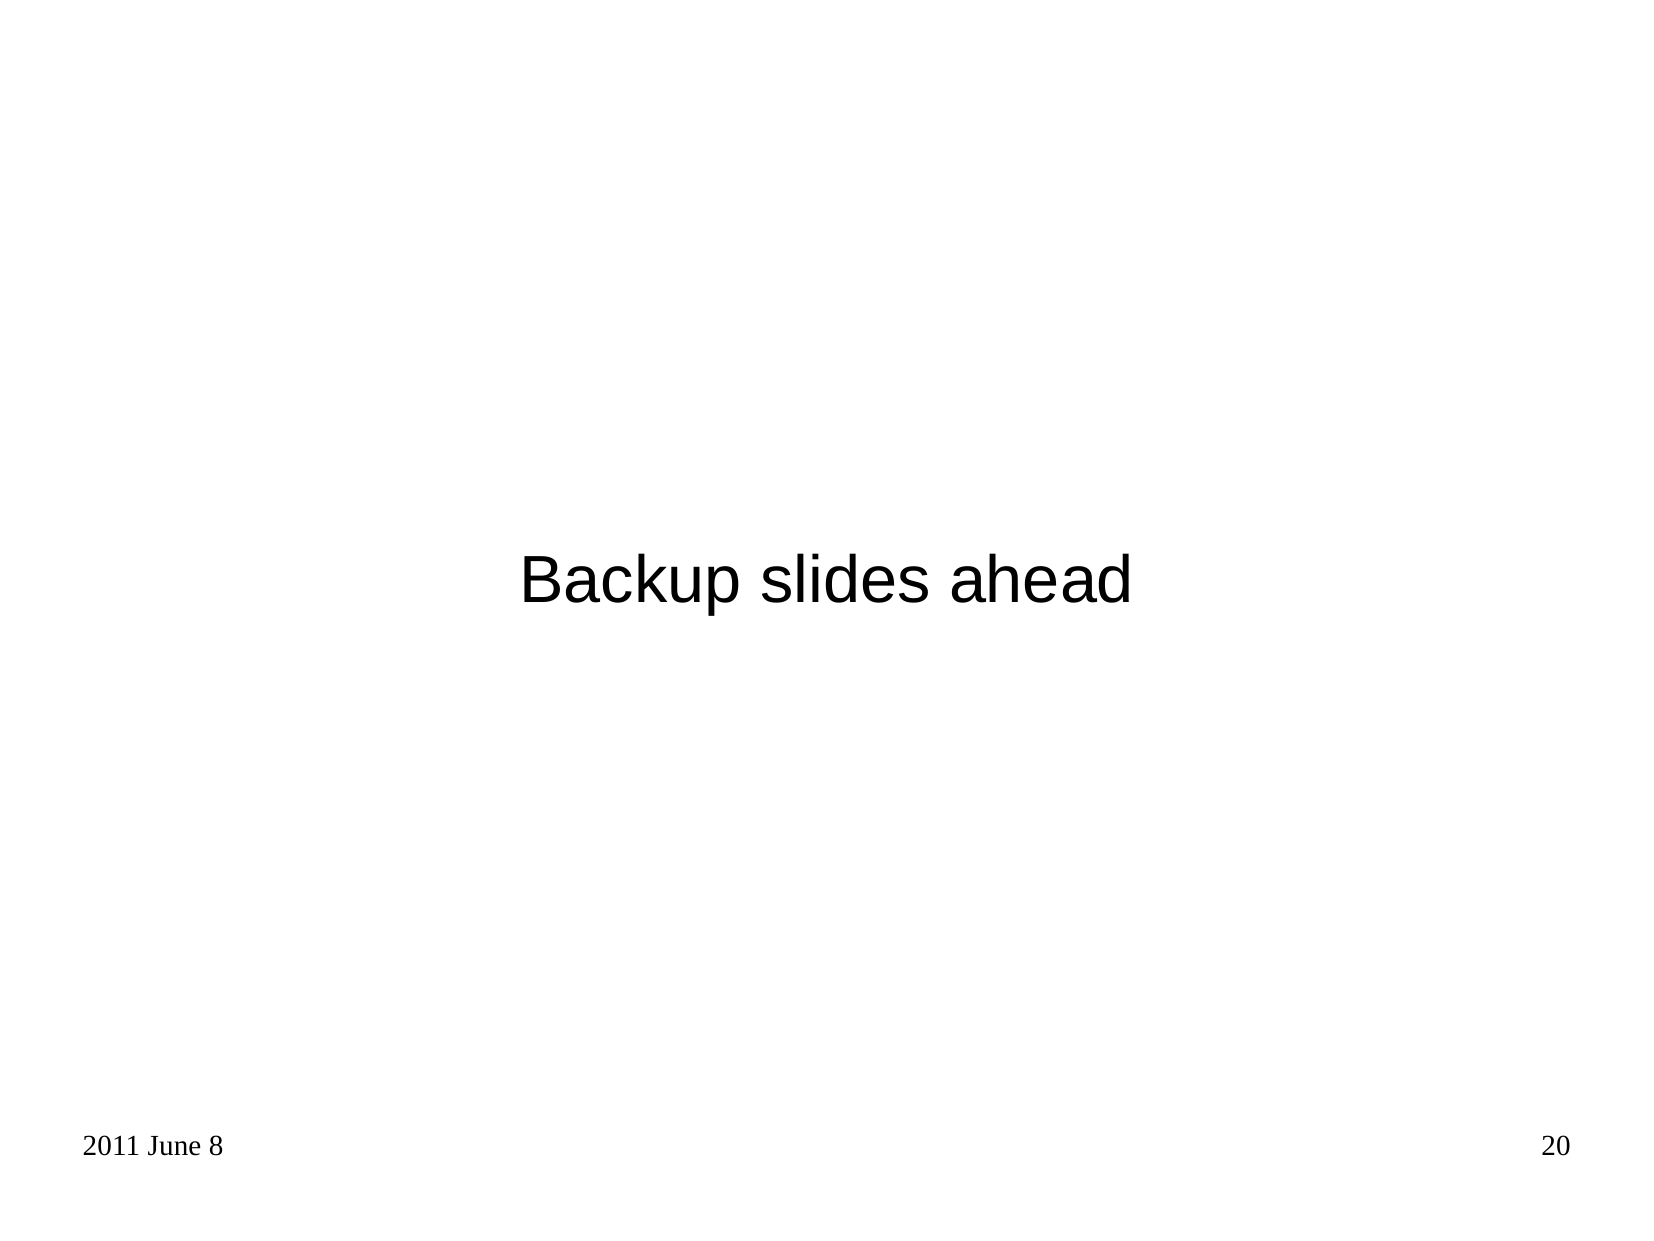

# Backup slides ahead
2011 June 8
20